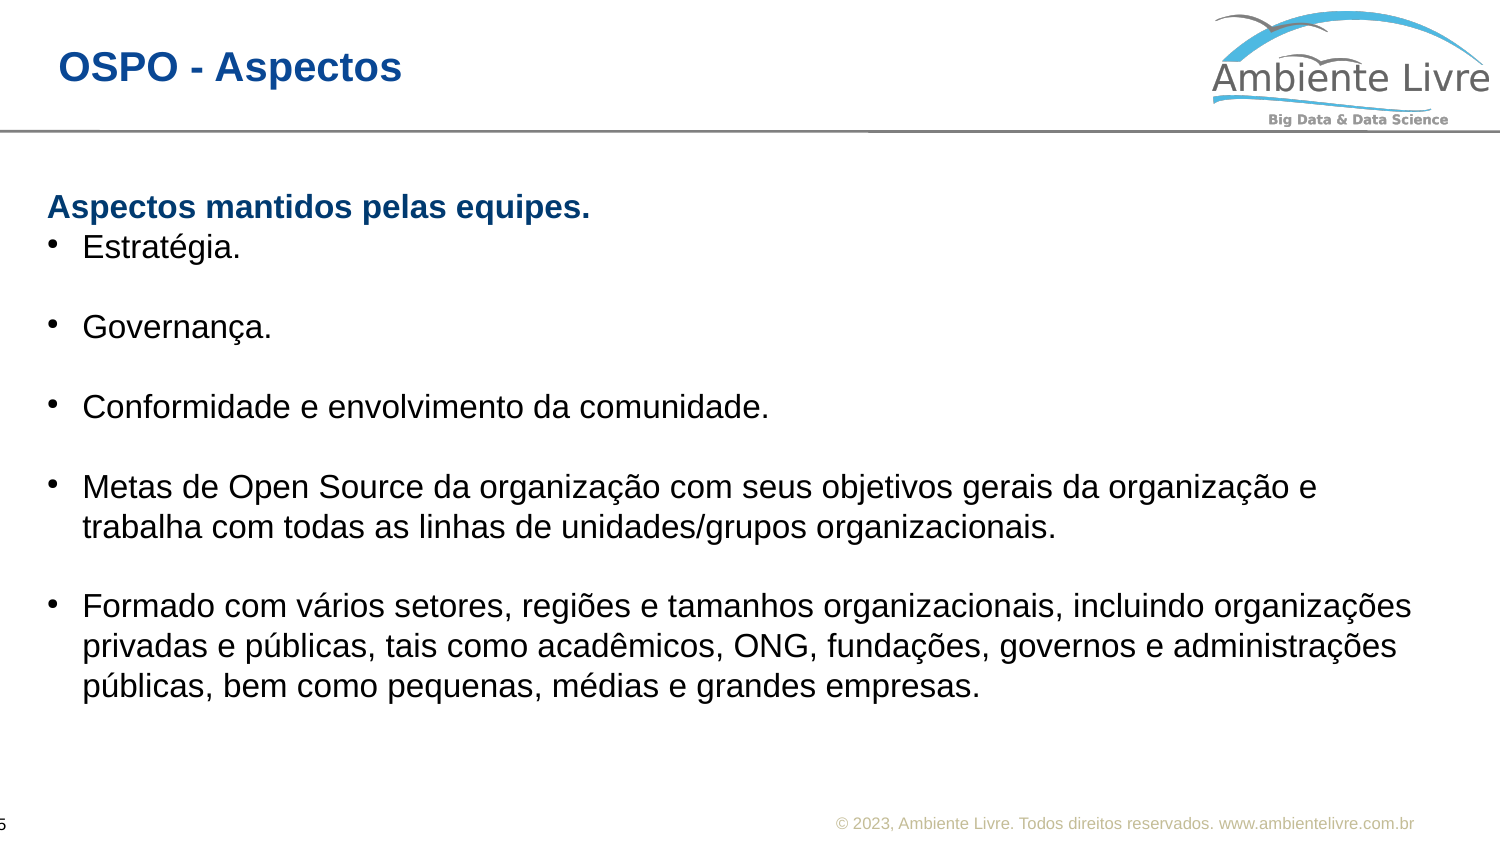

# OSPO - Aspectos
Aspectos mantidos pelas equipes.
Estratégia.
Governança.
Conformidade e envolvimento da comunidade.
Metas de Open Source da organização com seus objetivos gerais da organização e trabalha com todas as linhas de unidades/grupos organizacionais.
Formado com vários setores, regiões e tamanhos organizacionais, incluindo organizações privadas e públicas, tais como acadêmicos, ONG, fundações, governos e administrações públicas, bem como pequenas, médias e grandes empresas.